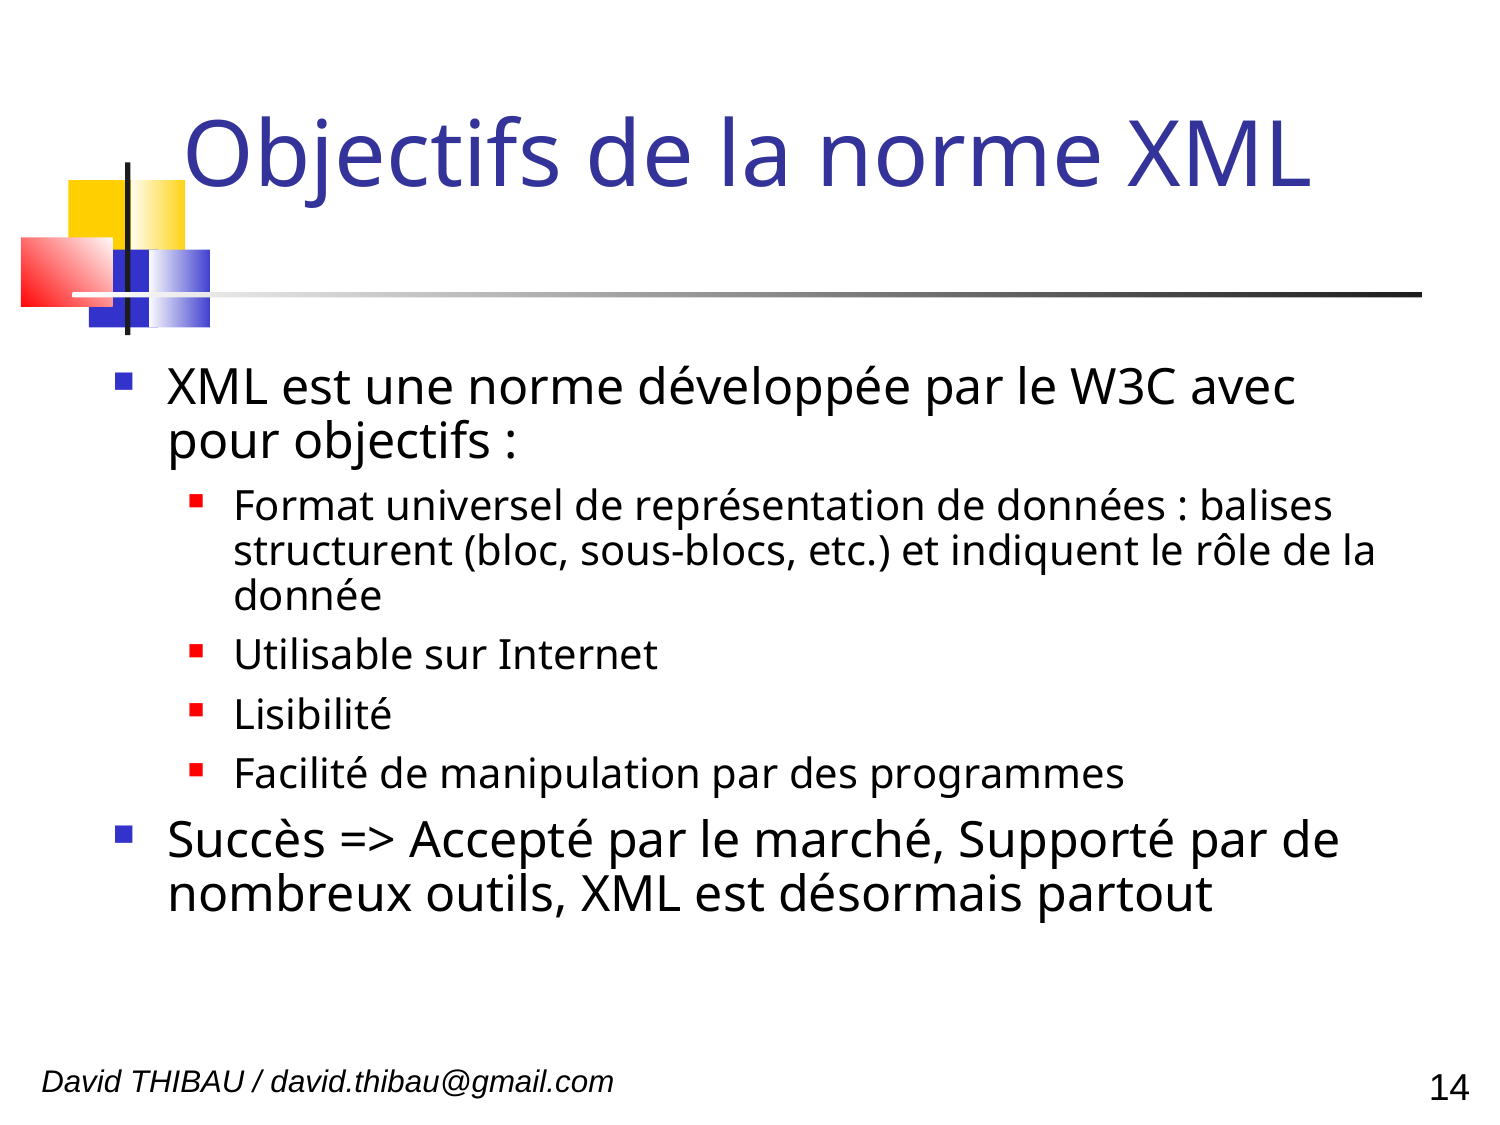

# Objectifs de la norme XML
XML est une norme développée par le W3C avec pour objectifs :
Format universel de représentation de données : balises structurent (bloc, sous-blocs, etc.) et indiquent le rôle de la donnée
Utilisable sur Internet
Lisibilité
Facilité de manipulation par des programmes
Succès => Accepté par le marché, Supporté par de nombreux outils, XML est désormais partout